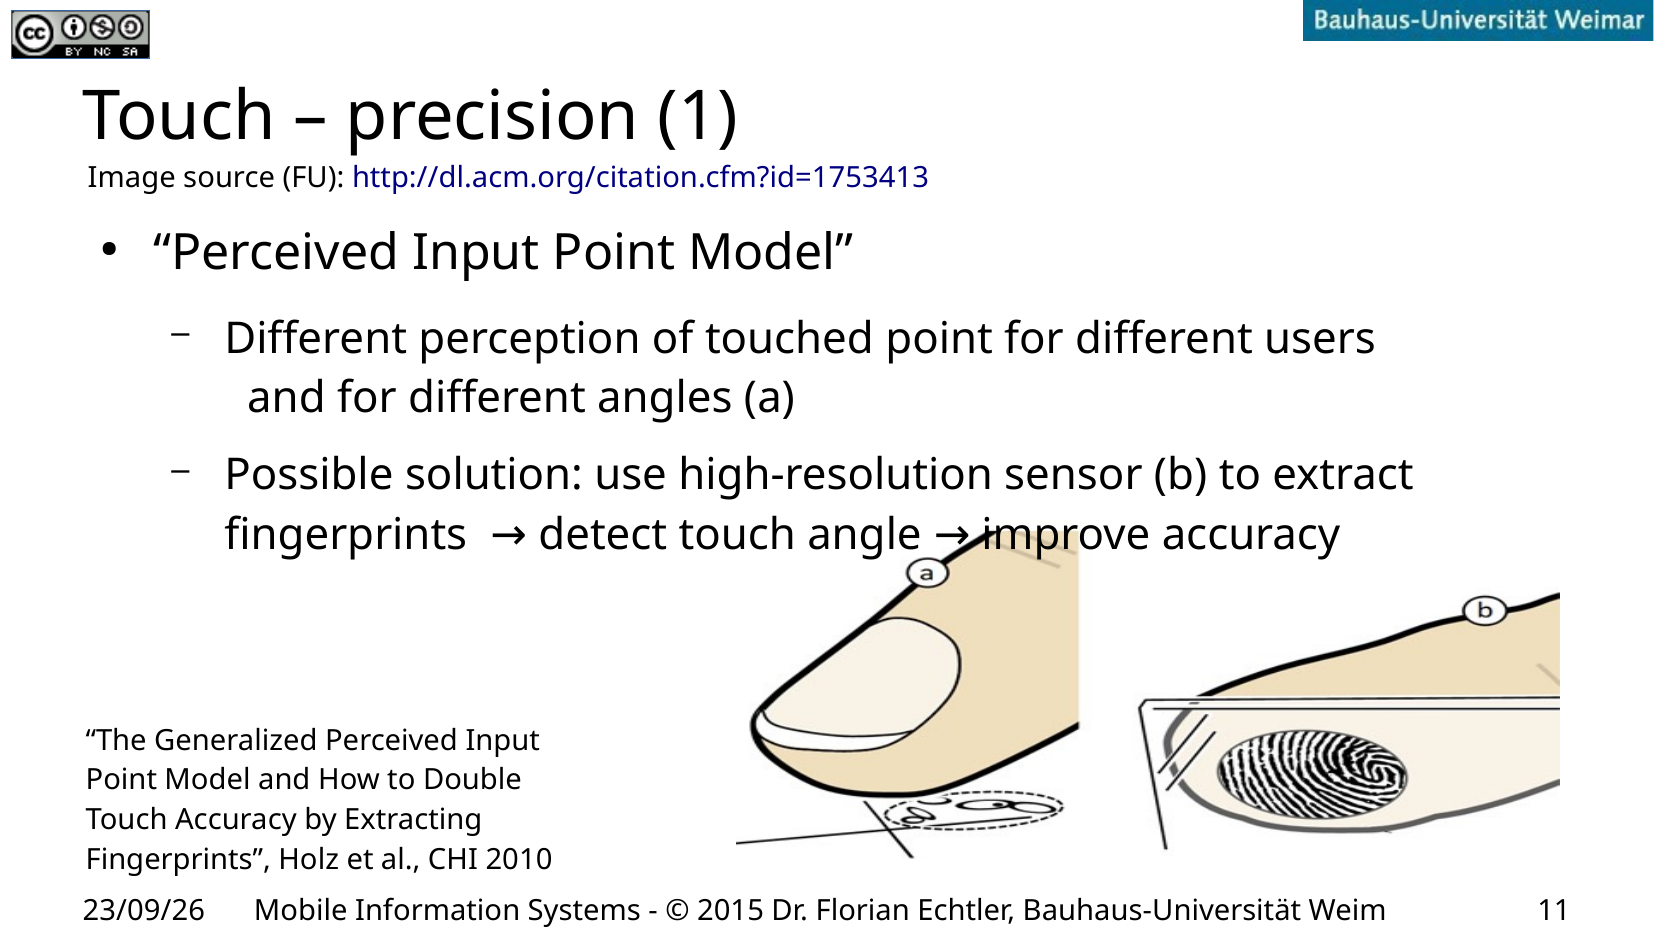

# Touch – precision (1)
Image source (FU): http://dl.acm.org/citation.cfm?id=1753413
“Perceived Input Point Model”
Different perception of touched point for different users and for different angles (a)
Possible solution: use high-resolution sensor (b) to extract fingerprints → detect touch angle → improve accuracy
“The Generalized Perceived Input Point Model and How to Double Touch Accuracy by Extracting Fingerprints”, Holz et al., CHI 2010
Mobile Information Systems - © 2015 Dr. Florian Echtler, Bauhaus-Universität Weimar
11